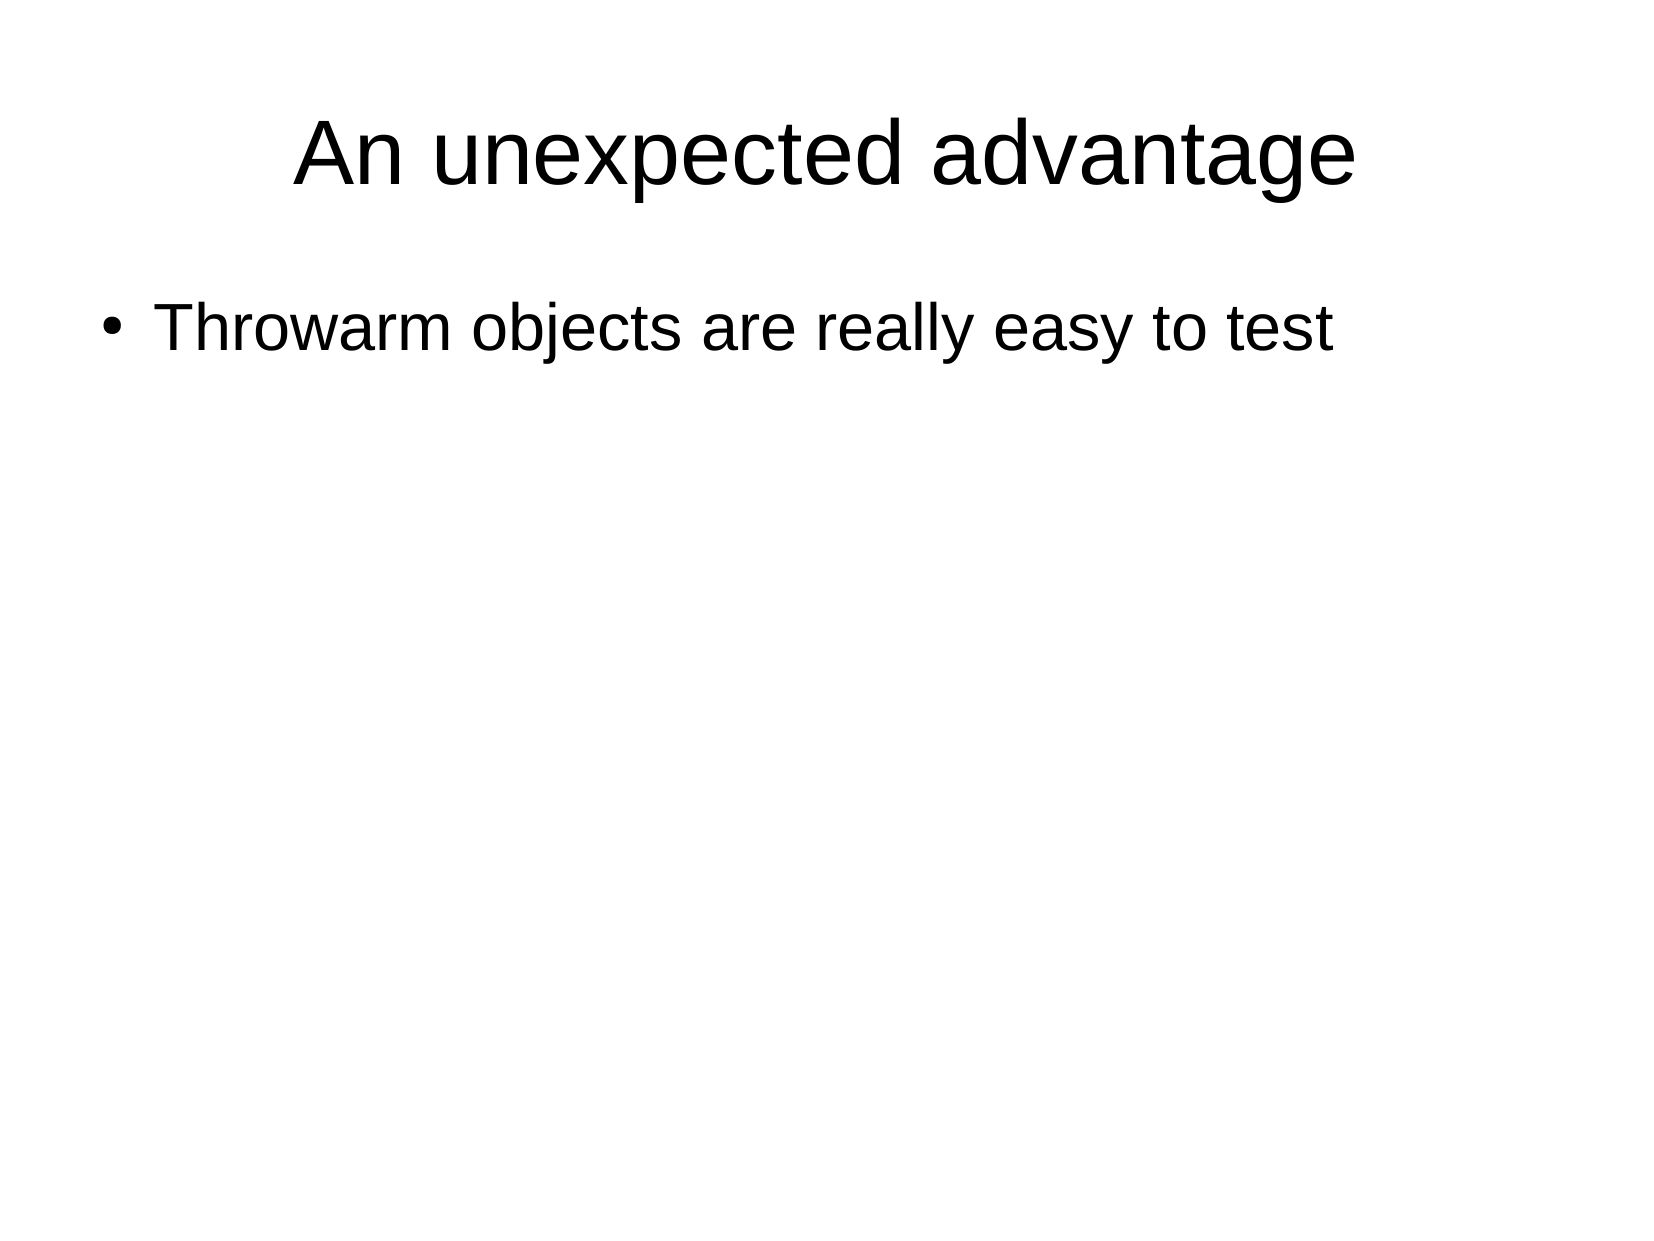

# An unexpected advantage
Throwarm objects are really easy to test